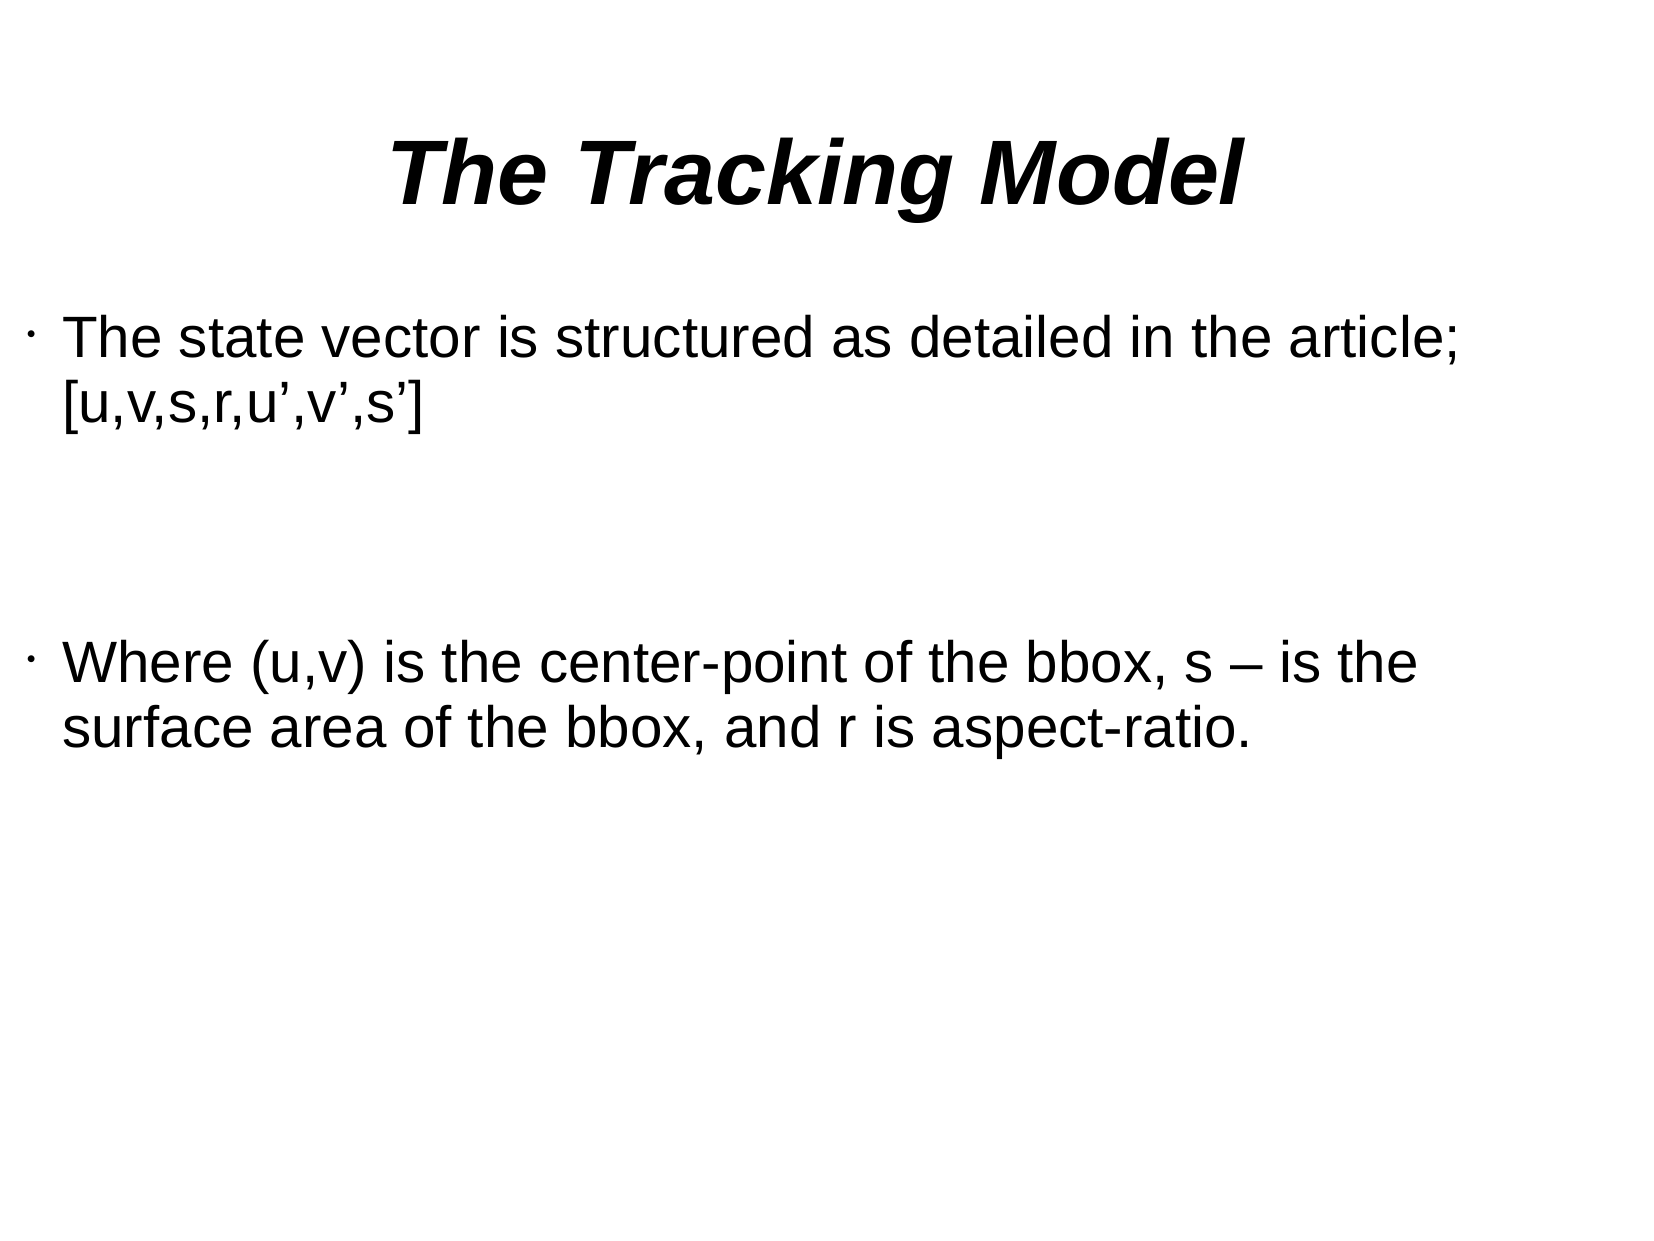

# The Tracking Model
The state vector is structured as detailed in the article; [u,v,s,r,u’,v’,s’]
Where (u,v) is the center-point of the bbox, s – is the surface area of the bbox, and r is aspect-ratio.